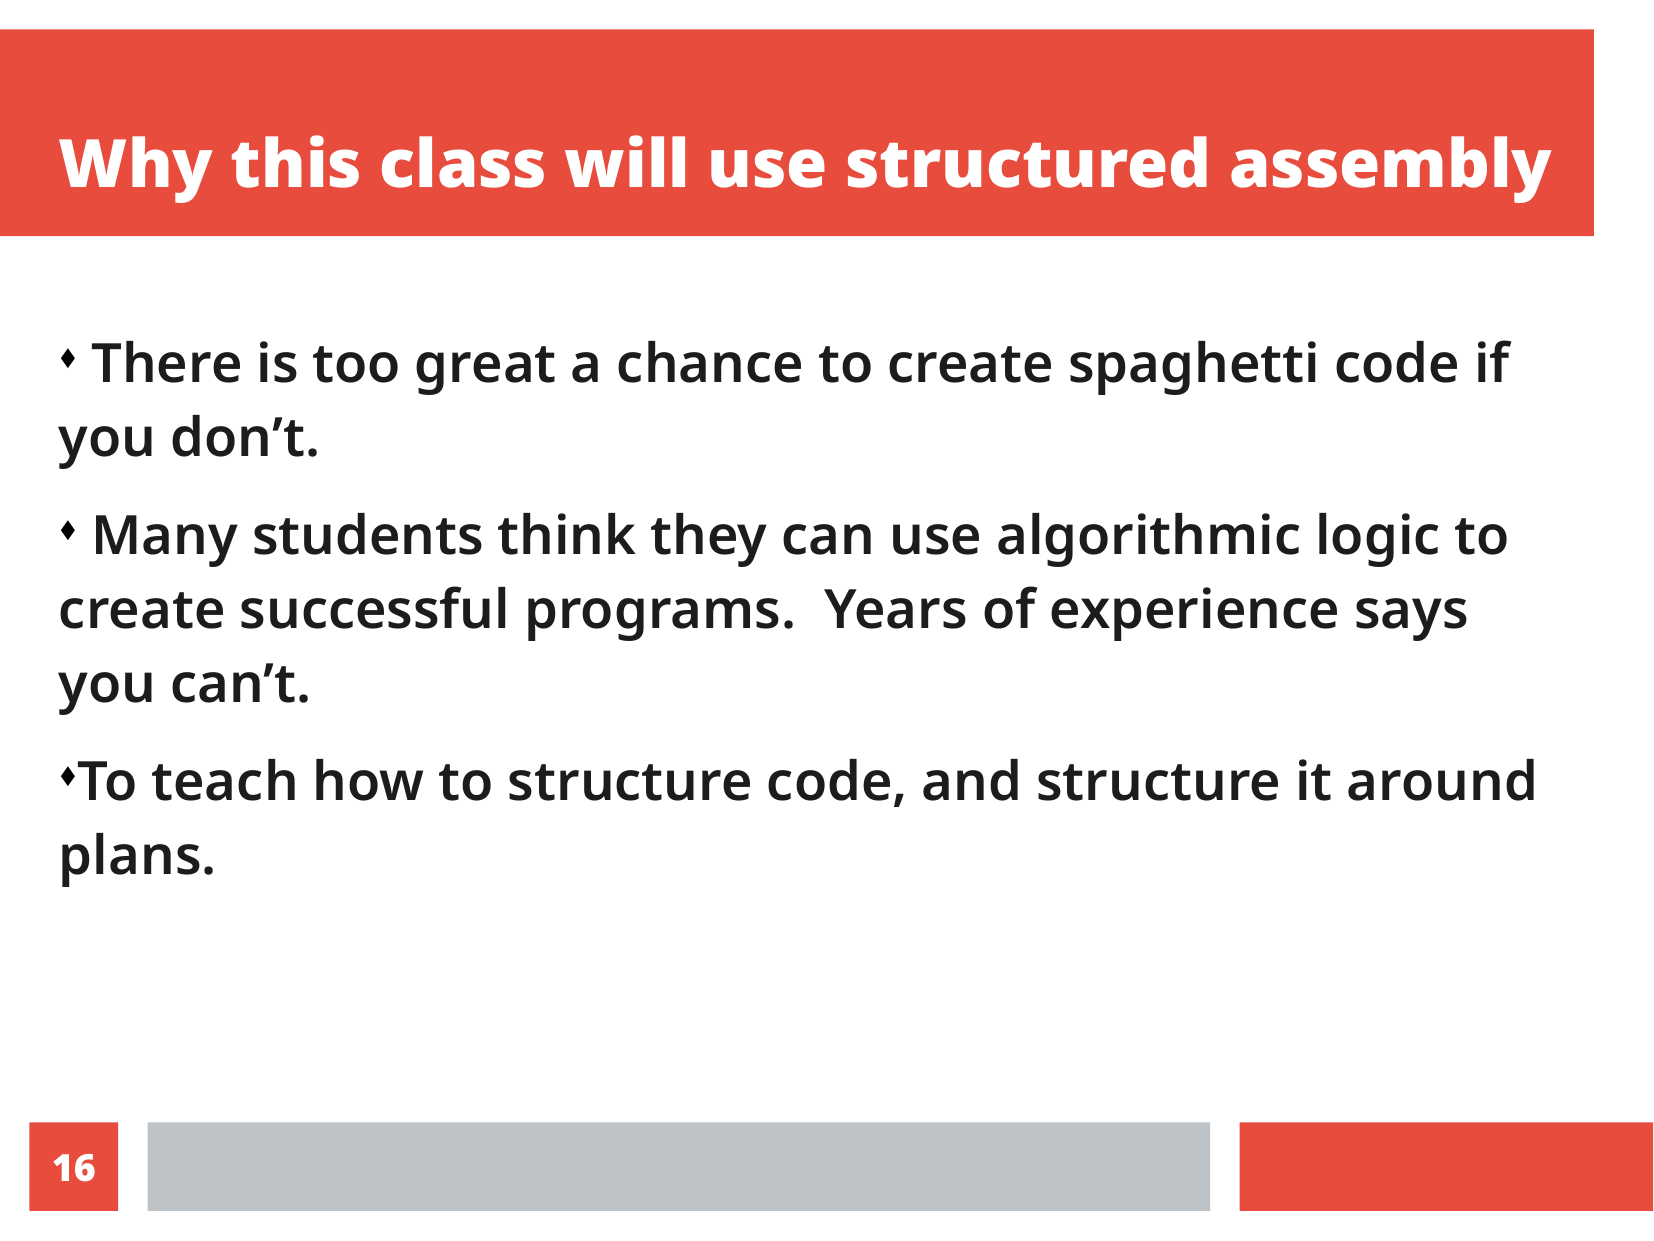

# Why this class will use structured assembly
 There is too great a chance to create spaghetti code if you don’t.
 Many students think they can use algorithmic logic to create successful programs. Years of experience says you can’t.
To teach how to structure code, and structure it around plans.
16